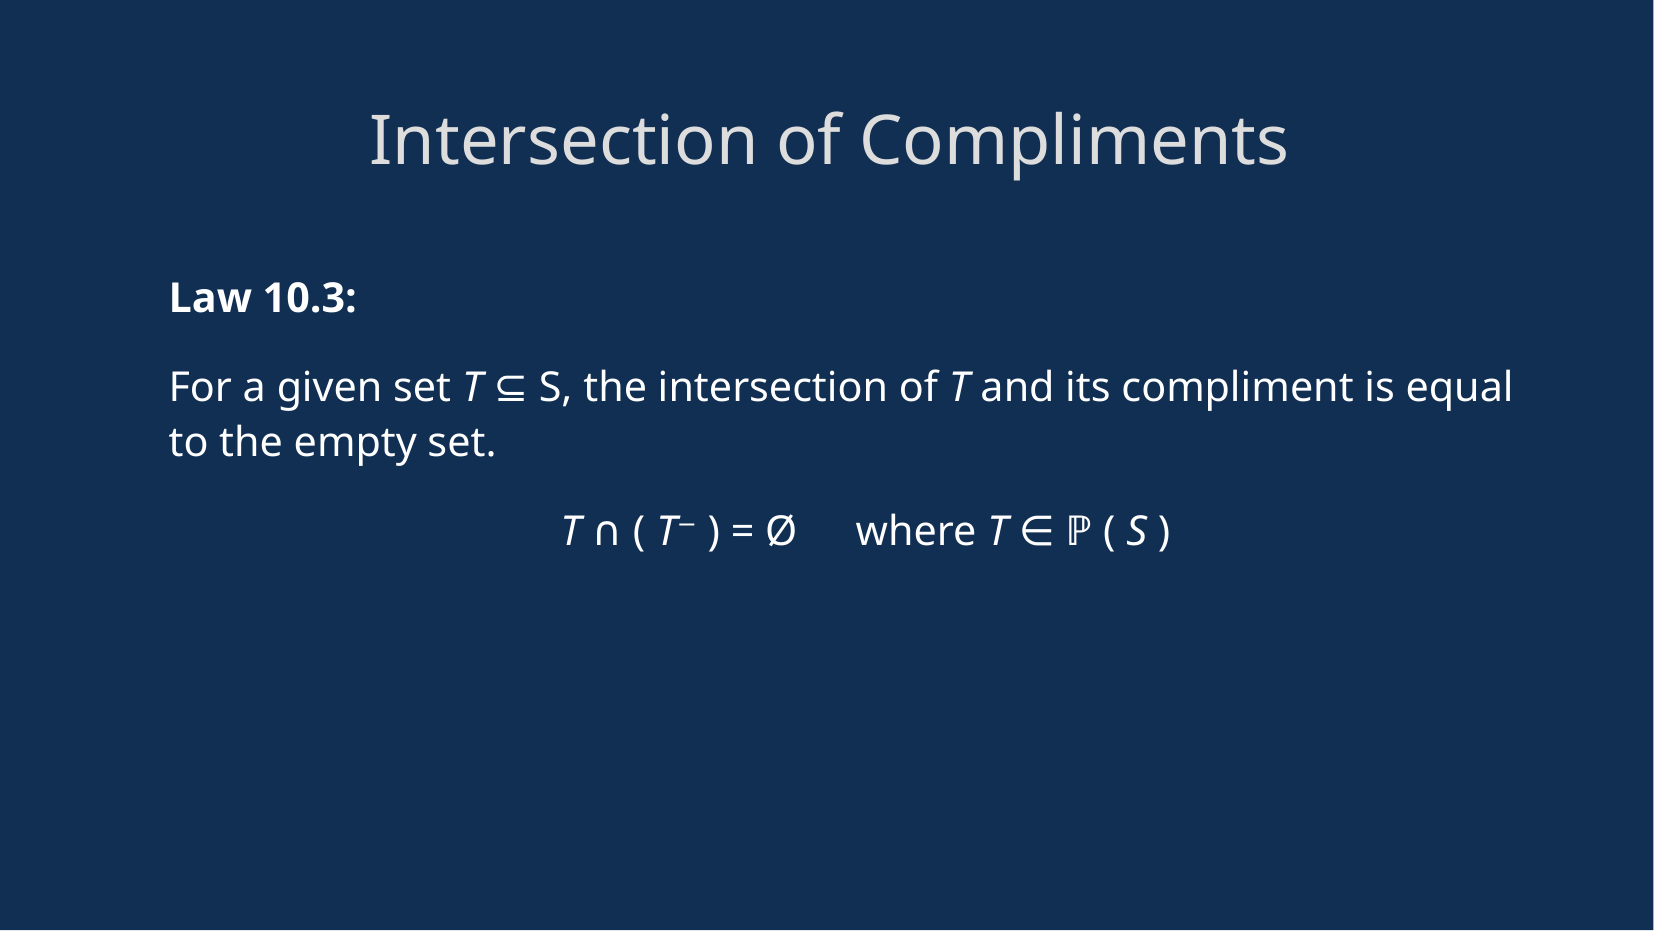

# Intersection of Compliments
Law 10.3:
For a given set T ⊆ S, the intersection of T and its compliment is equal to the empty set.
T ∩ ( T− ) = Ø 	where T ∈ ℙ ( S )